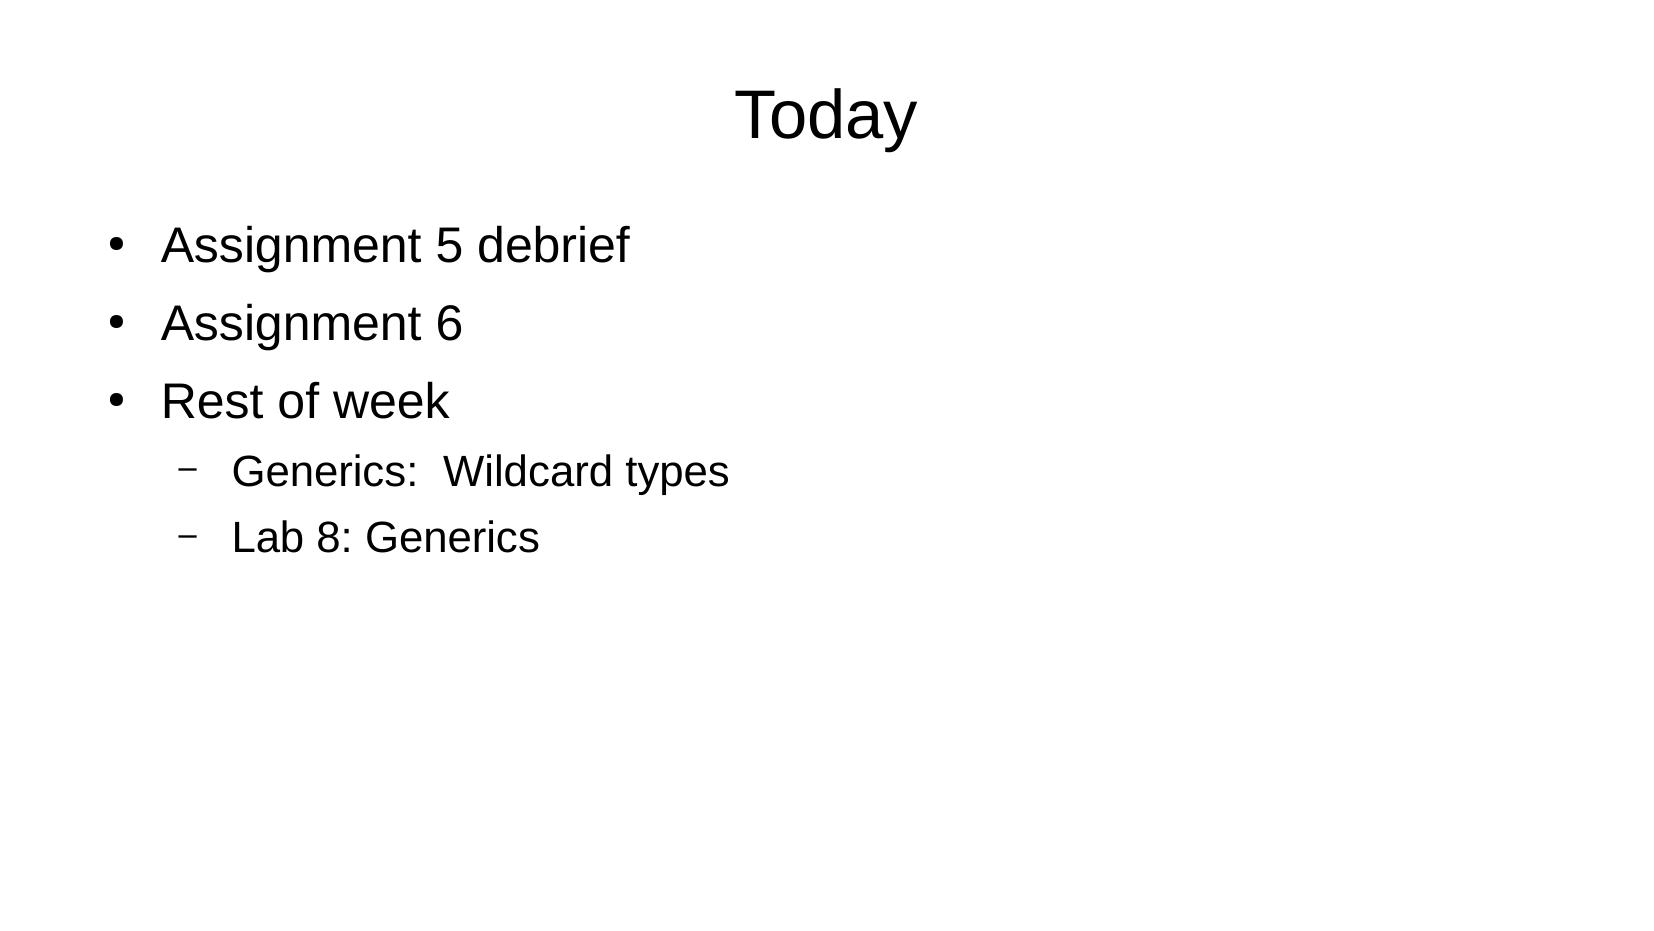

# Today
Assignment 5 debrief
Assignment 6
Rest of week
Generics: Wildcard types
Lab 8: Generics